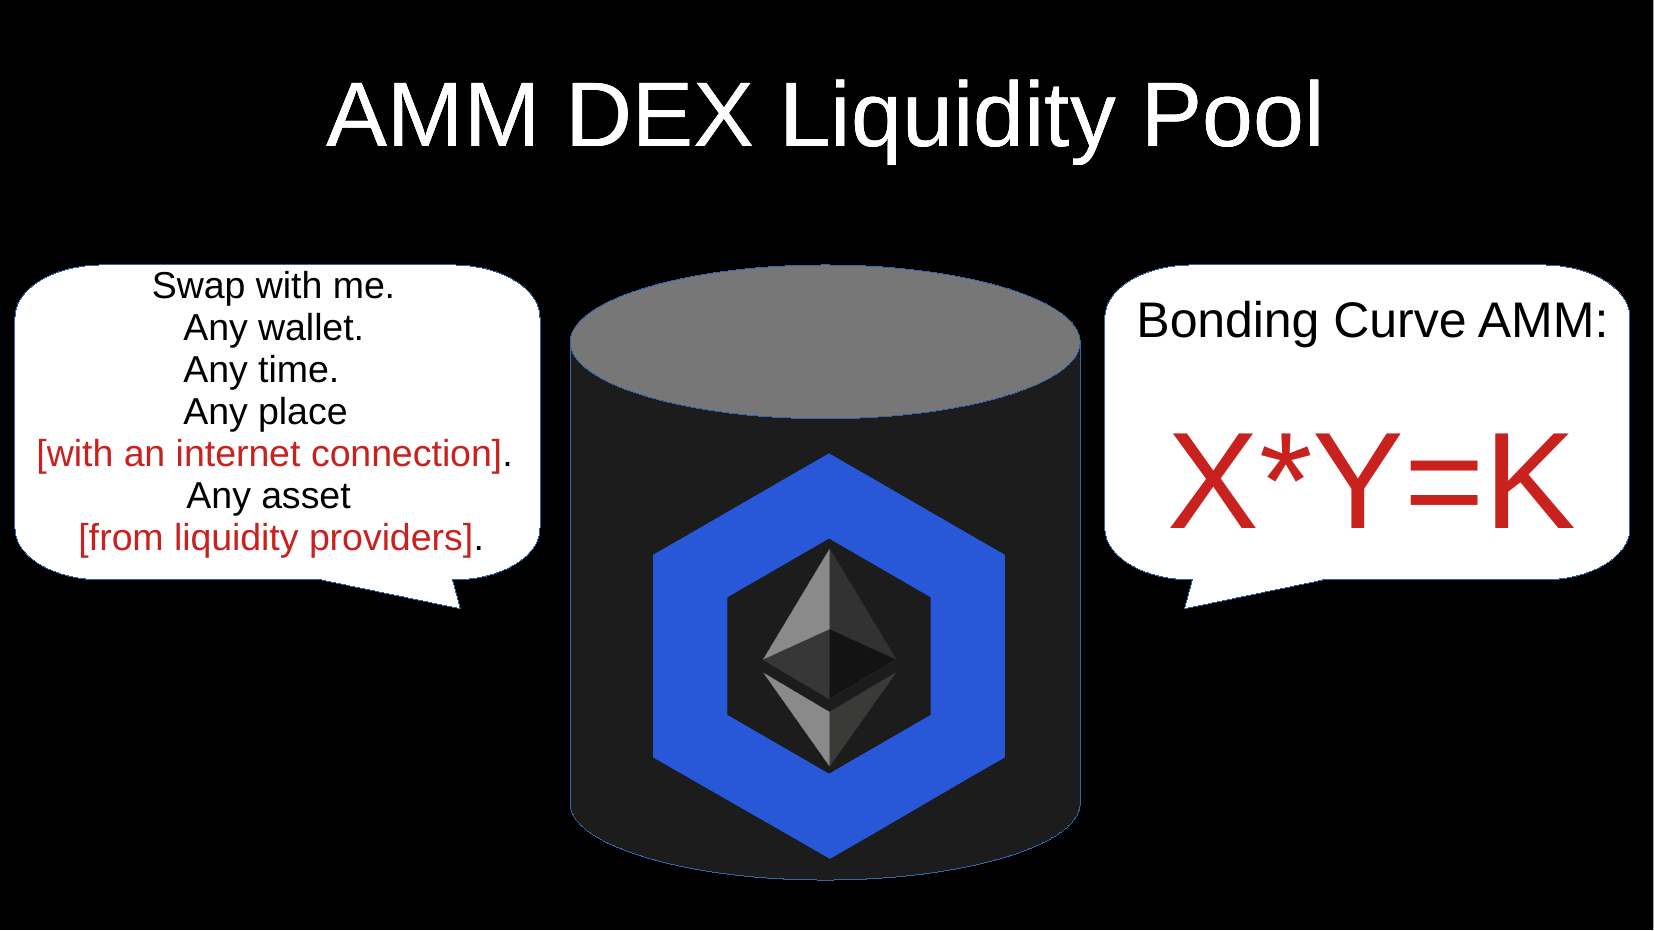

# AMM DEX Liquidity Pool
AMM DEX Liquidity Pool
AMM DEX Liquidity Pool
 Swap with me.
 Any wallet.
 Any time.
 Any place
[with an internet connection].
		Any asset
 [from liquidity providers].
Bonding Curve AMM:
X*Y=K